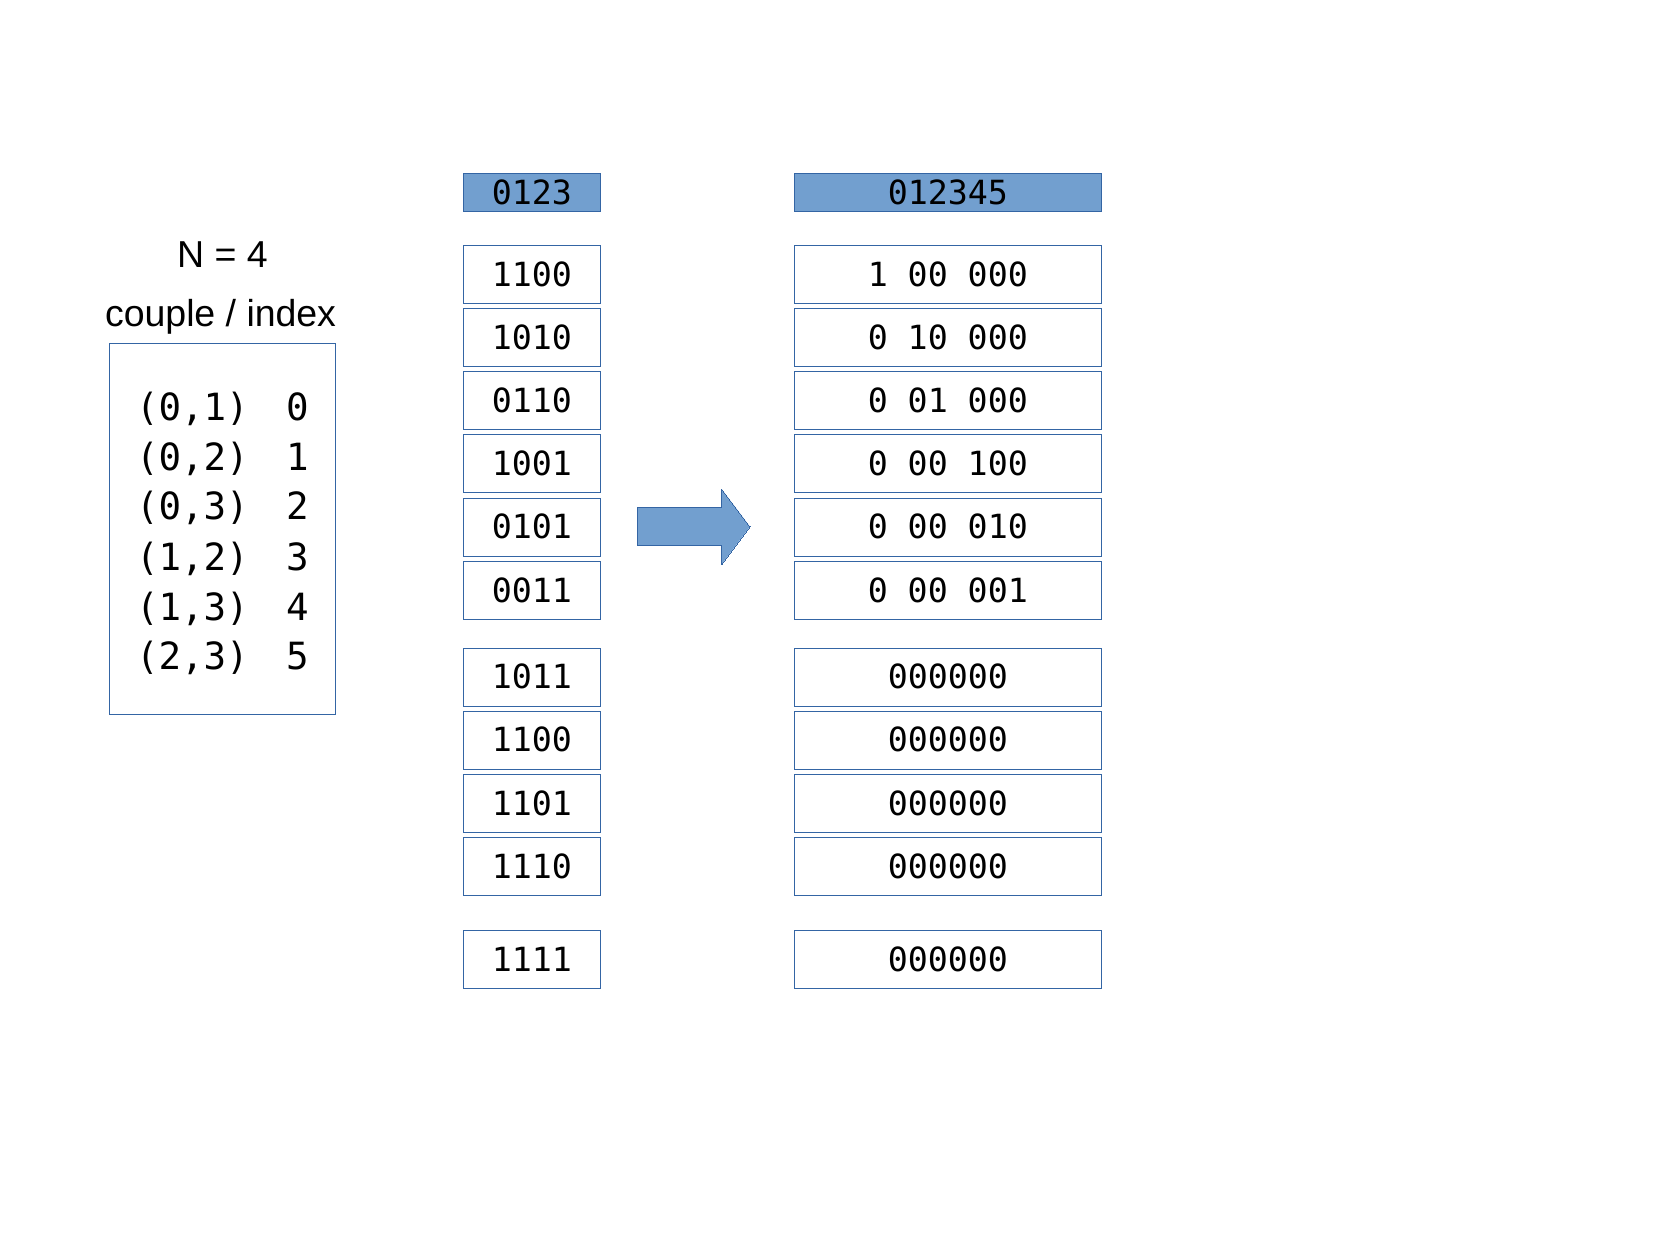

0123
012345
N = 4
1100
1 00 000
couple / index
1010
0 10 000
(0,1)	0
(0,2)	1
(0,3)	2
(1,2)	3
(1,3)	4
(2,3)	5
0110
0 01 000
1001
0 00 100
0101
0 00 010
0011
0 00 001
1011
000000
1100
000000
1101
000000
1110
000000
1111
000000